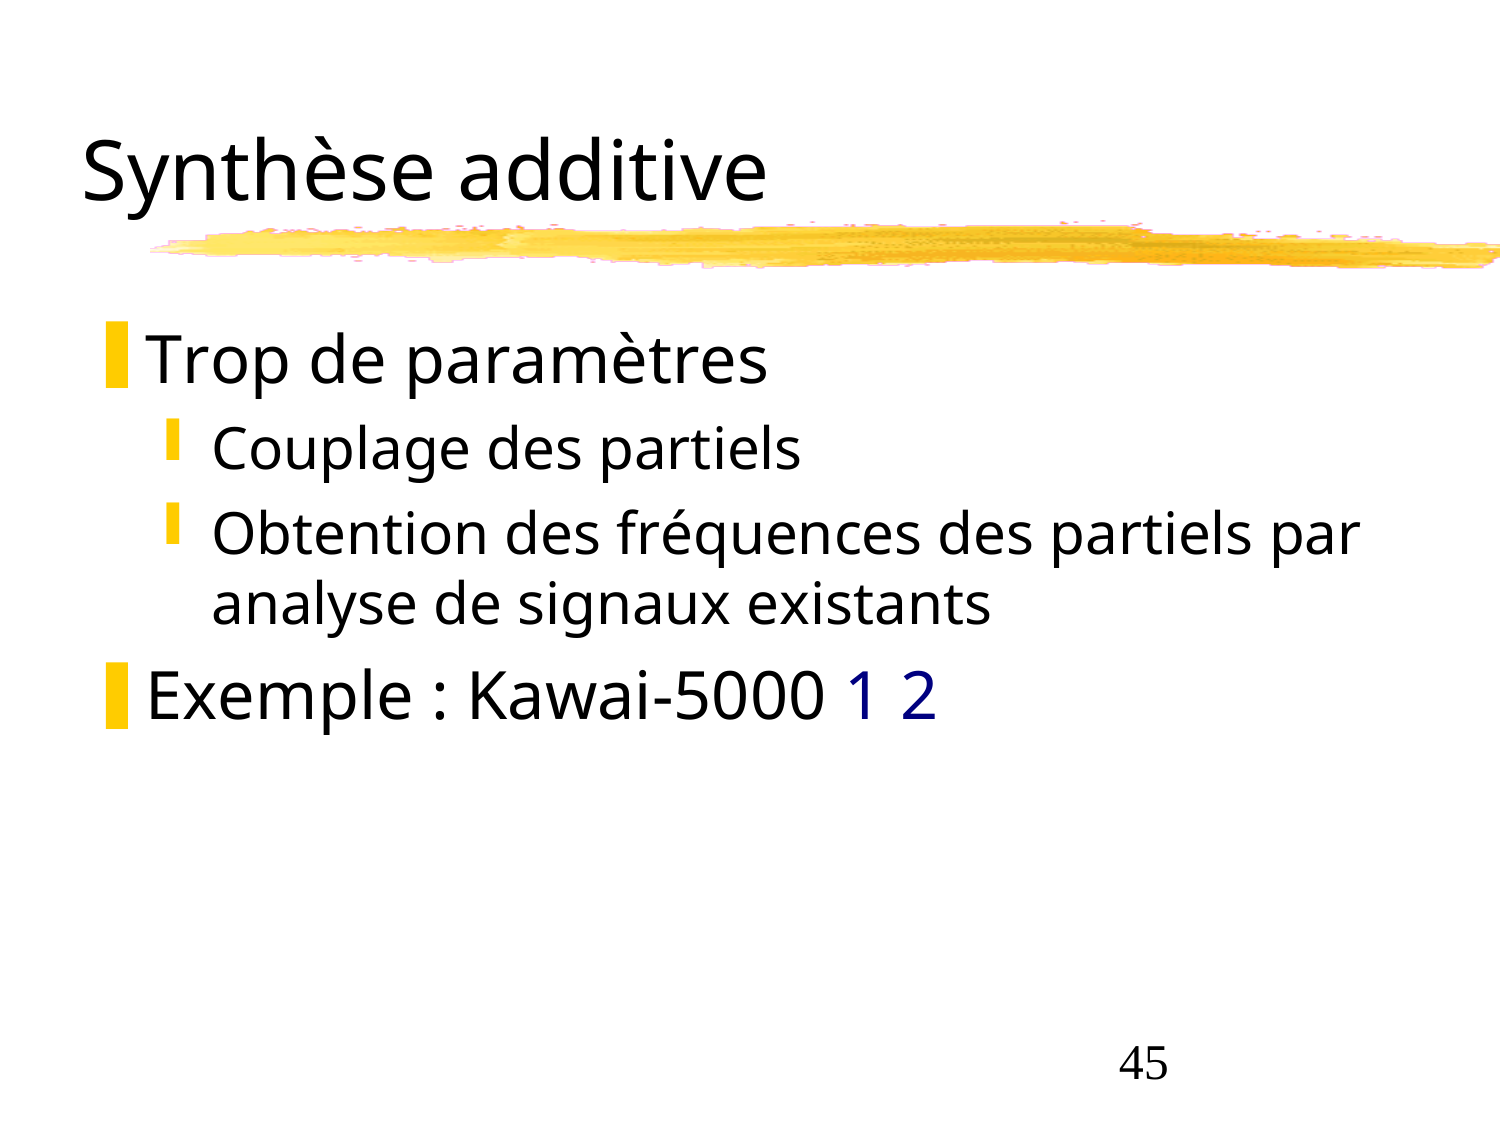

# Synthèse additive
Trop de paramètres
Couplage des partiels
Obtention des fréquences des partiels par analyse de signaux existants
Exemple : Kawai-5000 1 2
45